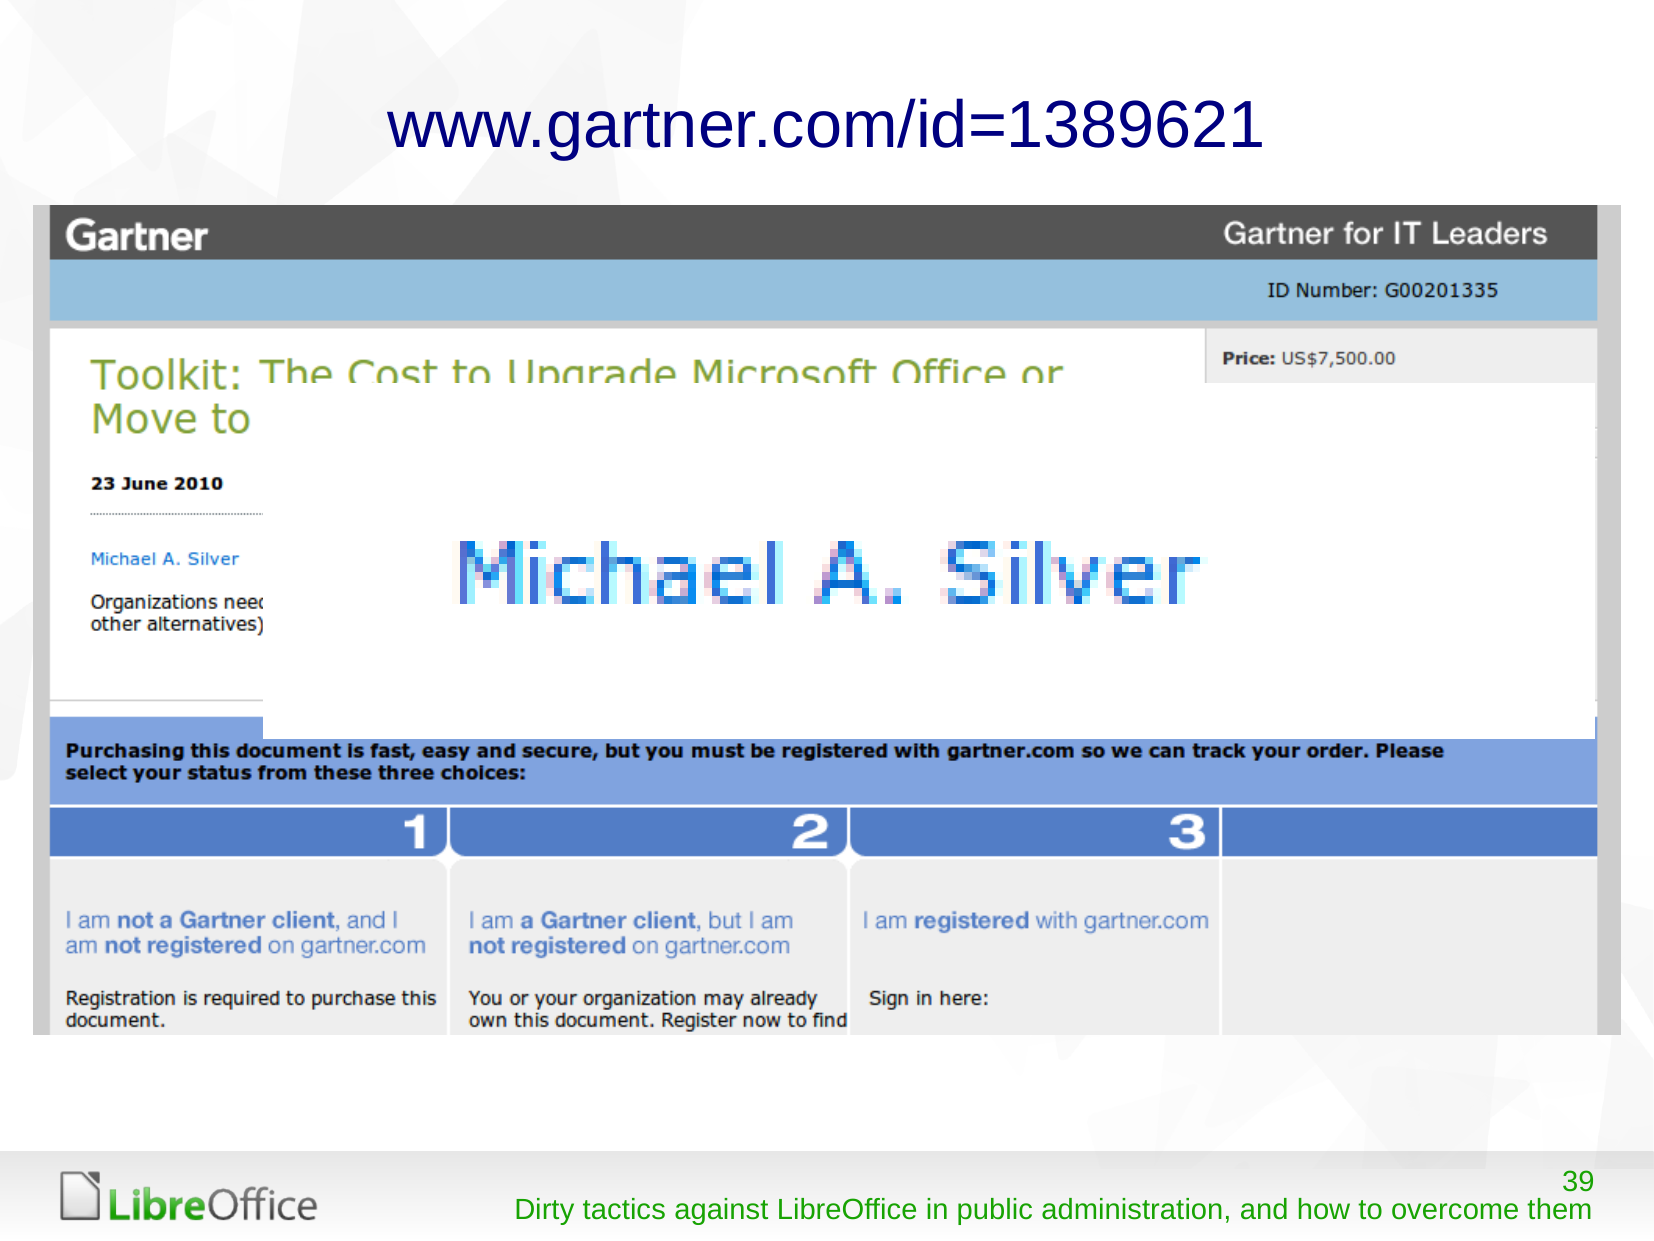

# www.gartner.com/id=1389621
39
Dirty tactics against LibreOffice in public administration, and how to overcome them